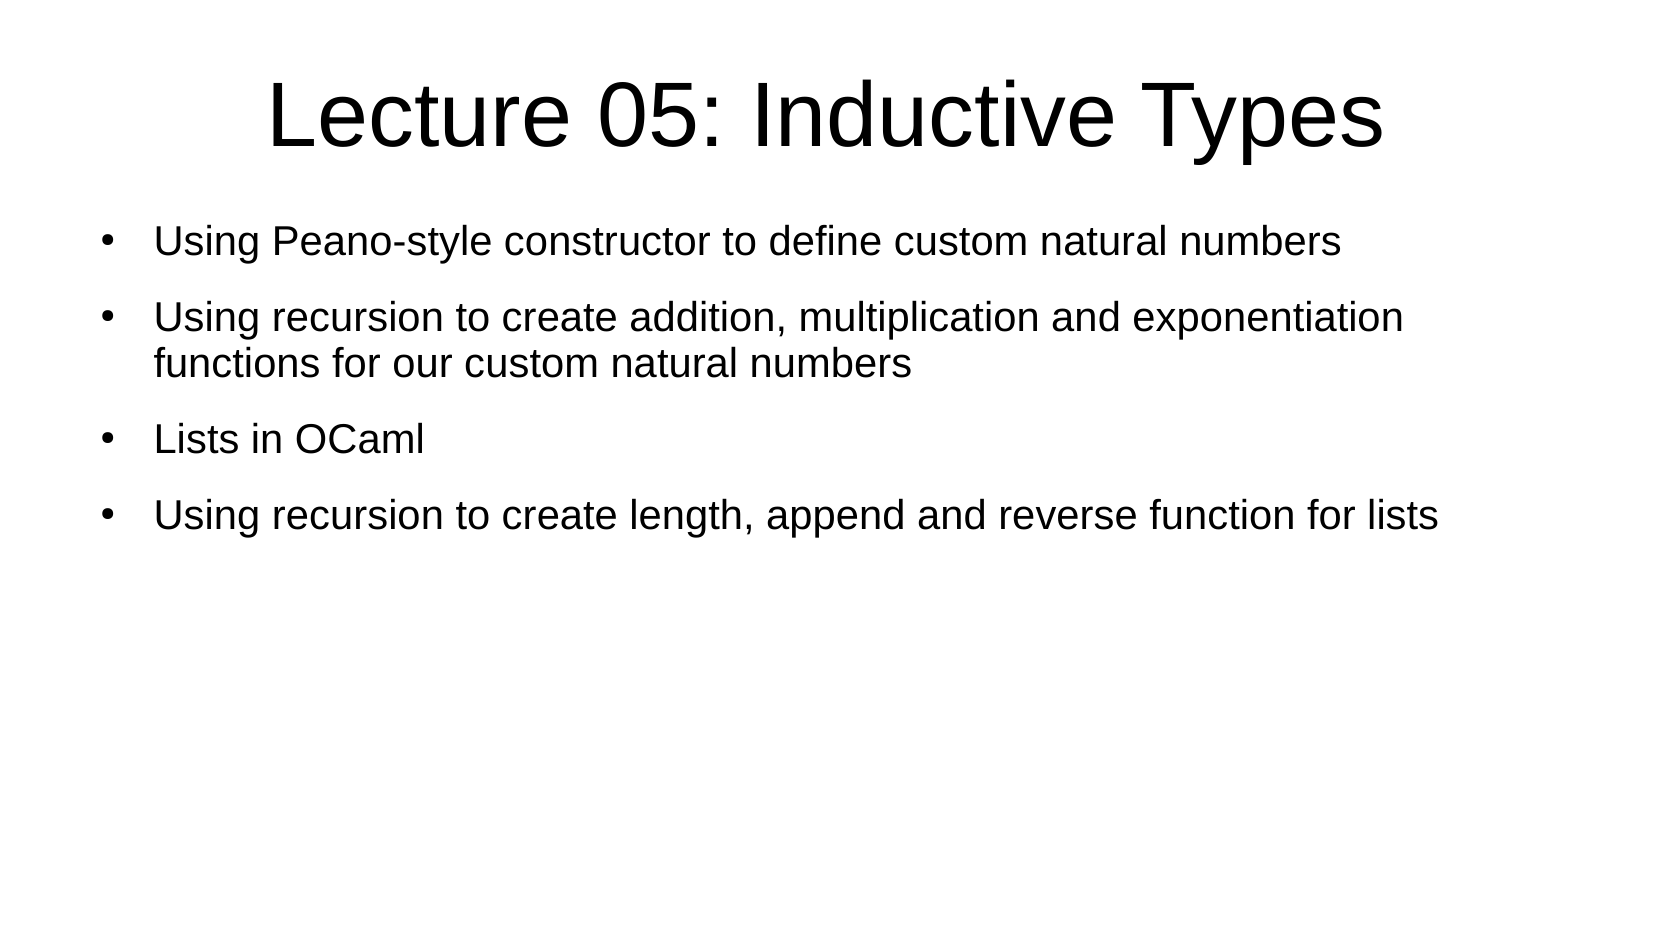

# Lecture 05: Inductive Types
Using Peano-style constructor to define custom natural numbers
Using recursion to create addition, multiplication and exponentiation functions for our custom natural numbers
Lists in OCaml
Using recursion to create length, append and reverse function for lists